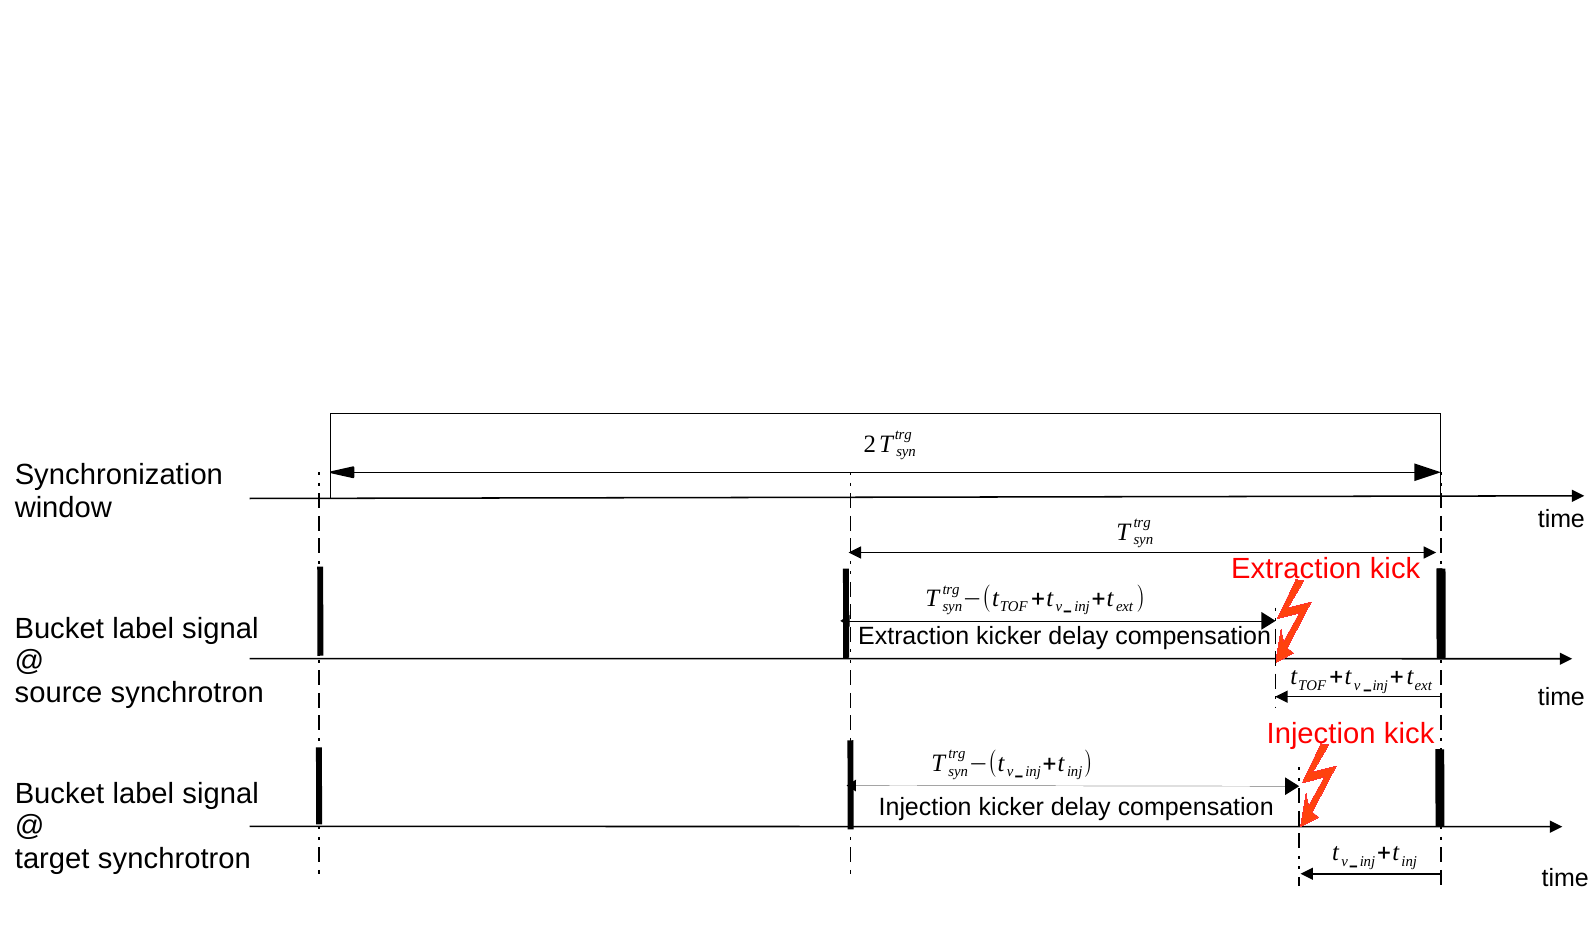

Synchronization window
time
Extraction kick
Bucket label signal @
source synchrotron
Extraction kicker delay compensation
time
Injection kick
Bucket label signal @
target synchrotron
Injection kicker delay compensation
time